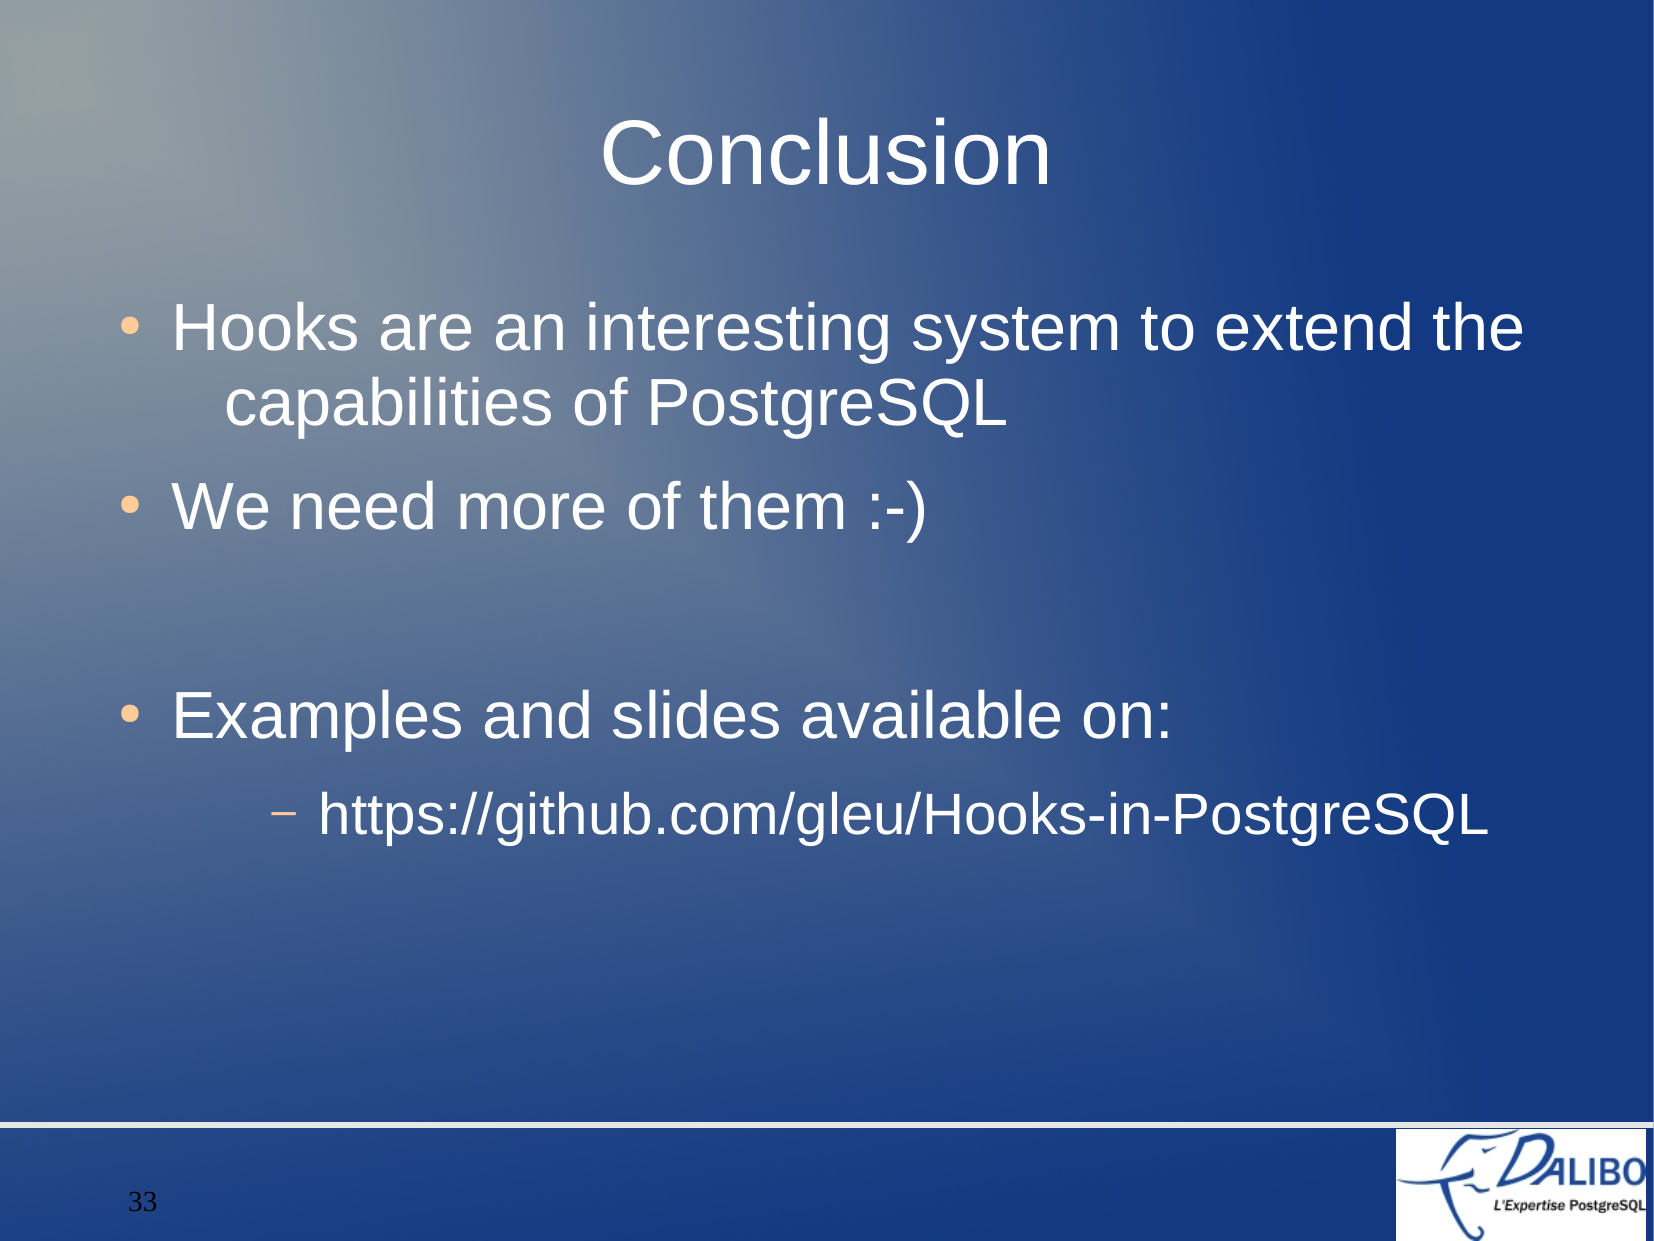

# Conclusion
Hooks are an interesting system to extend the capabilities of PostgreSQL
We need more of them :-)
Examples and slides available on:
https://github.com/gleu/Hooks-in-PostgreSQL